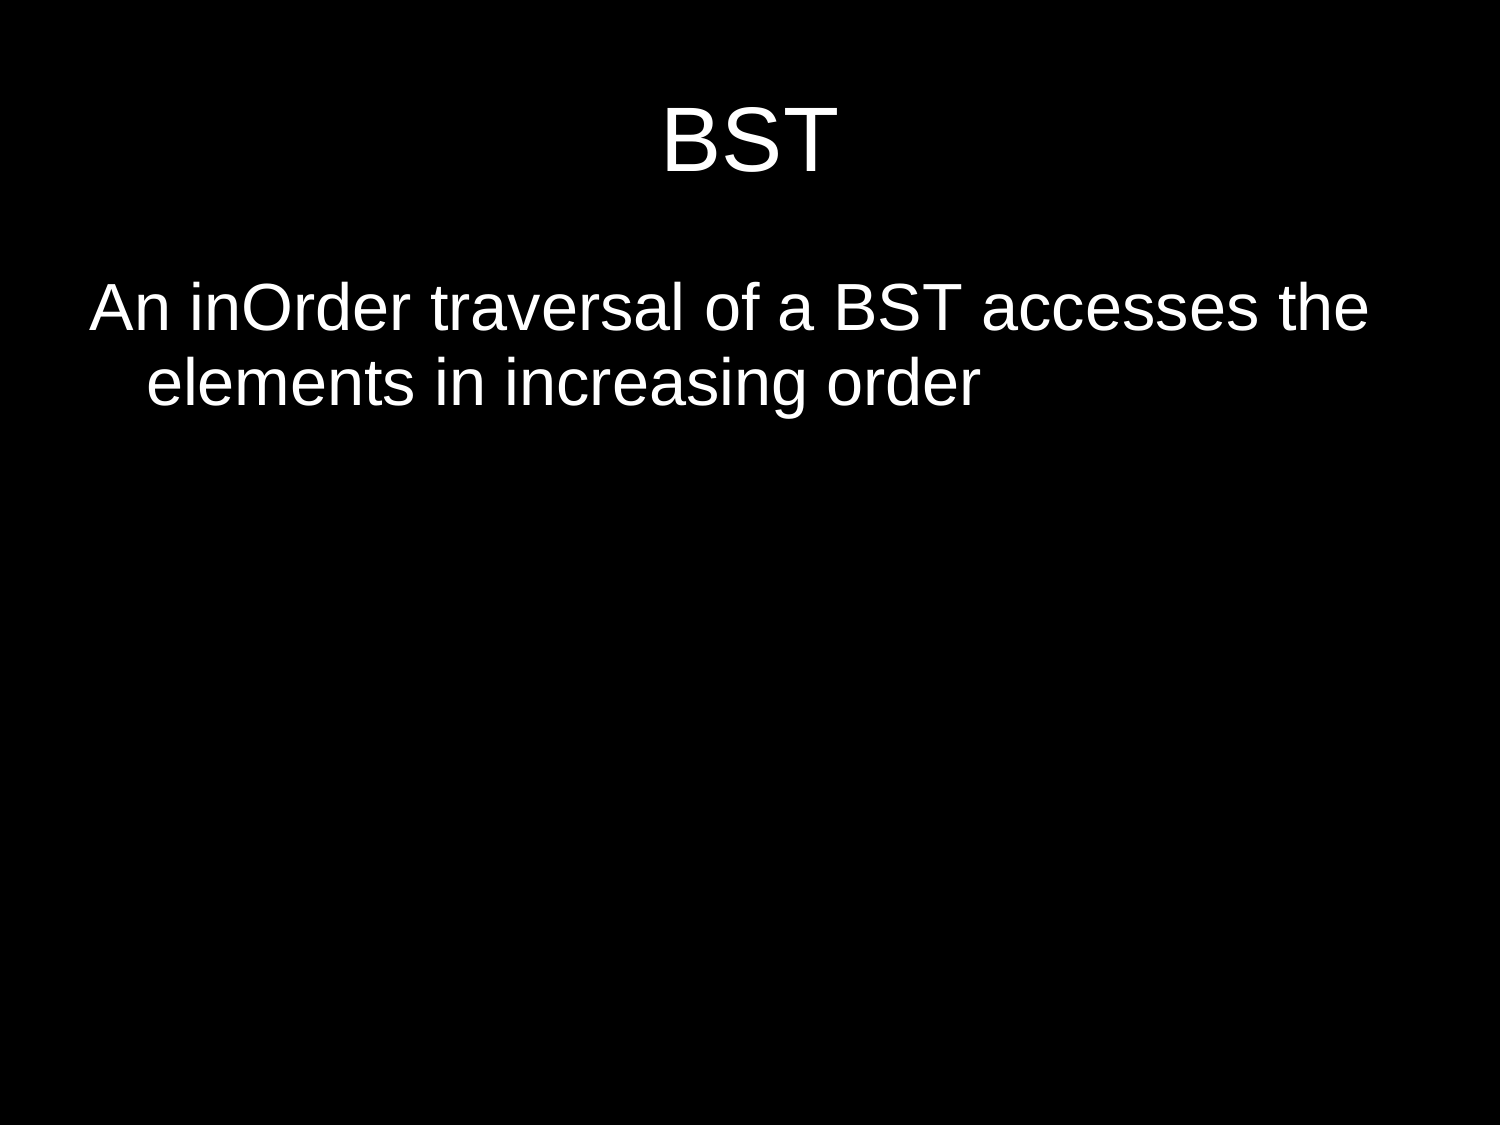

# BST
An inOrder traversal of a BST accesses the elements in increasing order